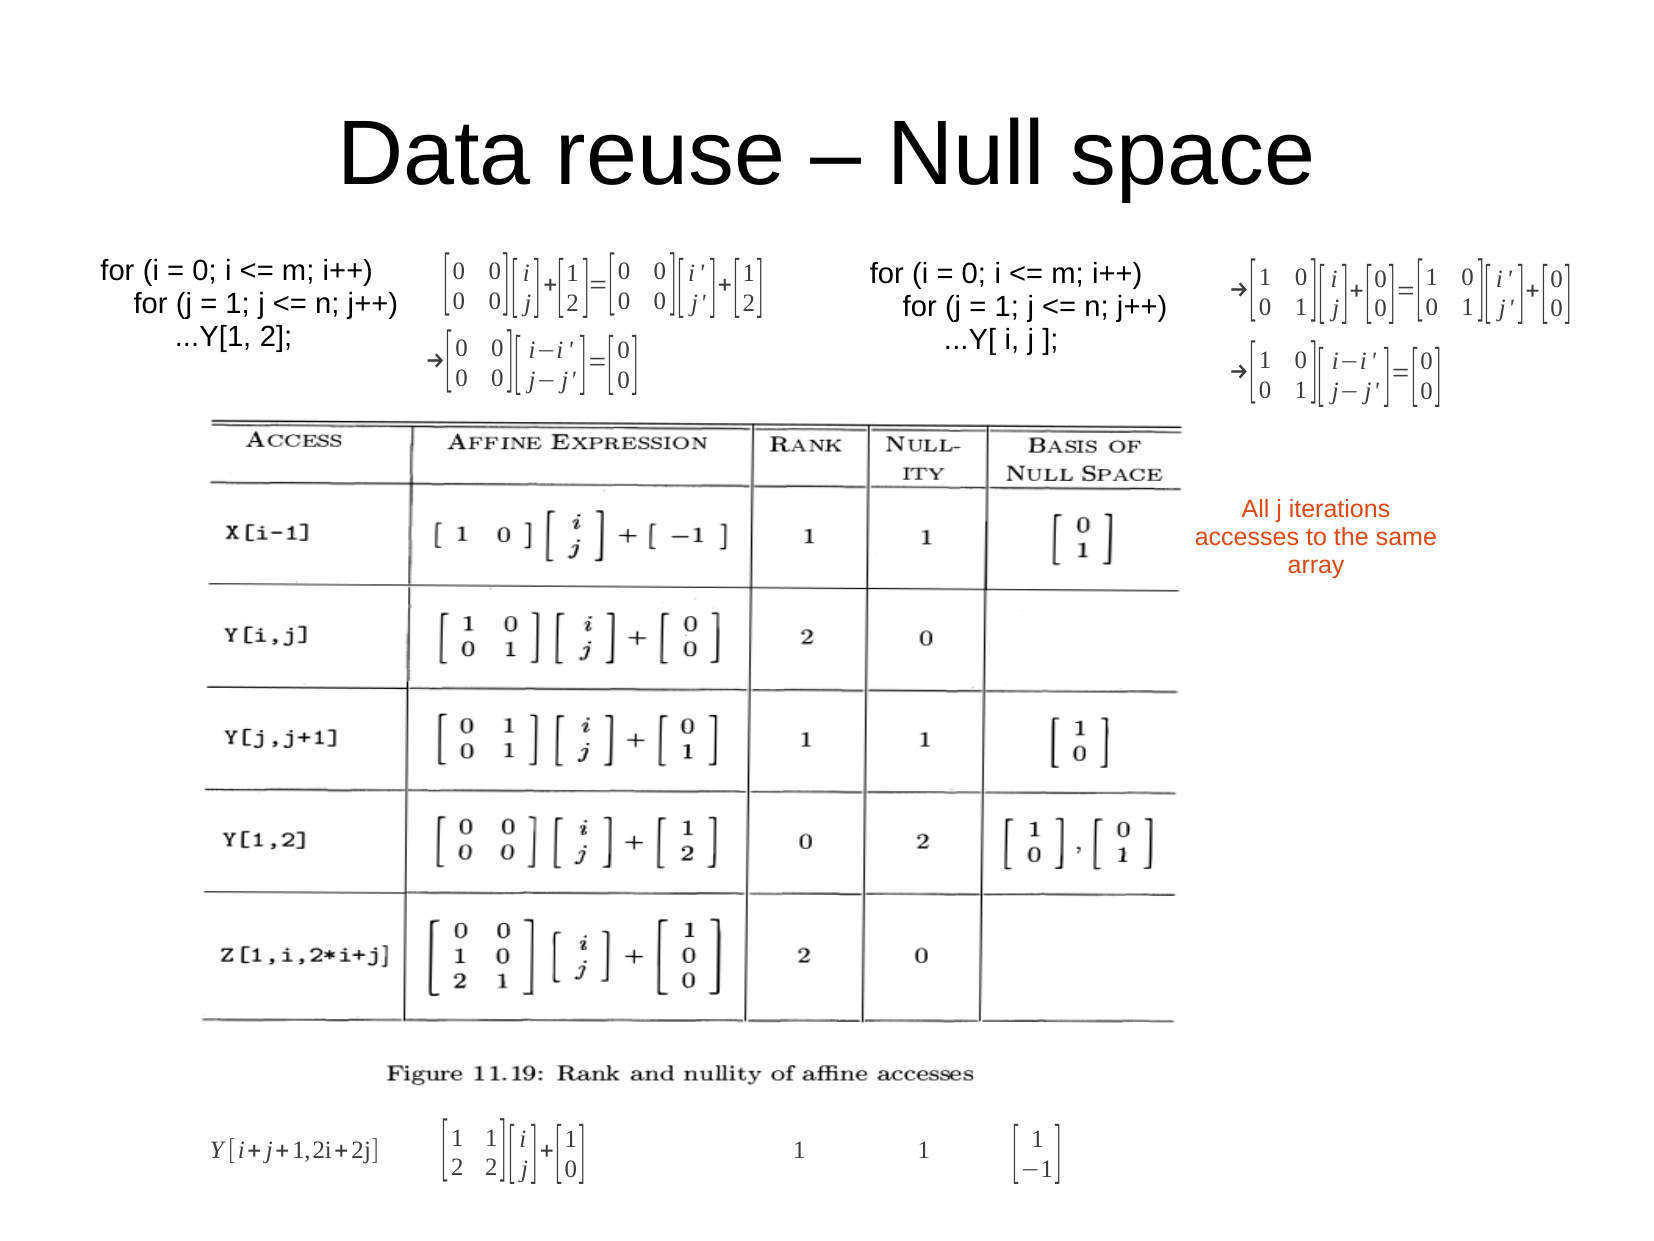

# Data reuse – Null space
for (i = 0; i <= m; i++)
 for (j = 1; j <= n; j++)
 ...Y[1, 2];
for (i = 0; i <= m; i++)
 for (j = 1; j <= n; j++)
 ...Y[ i, j ];
All j iterations accesses to the same array